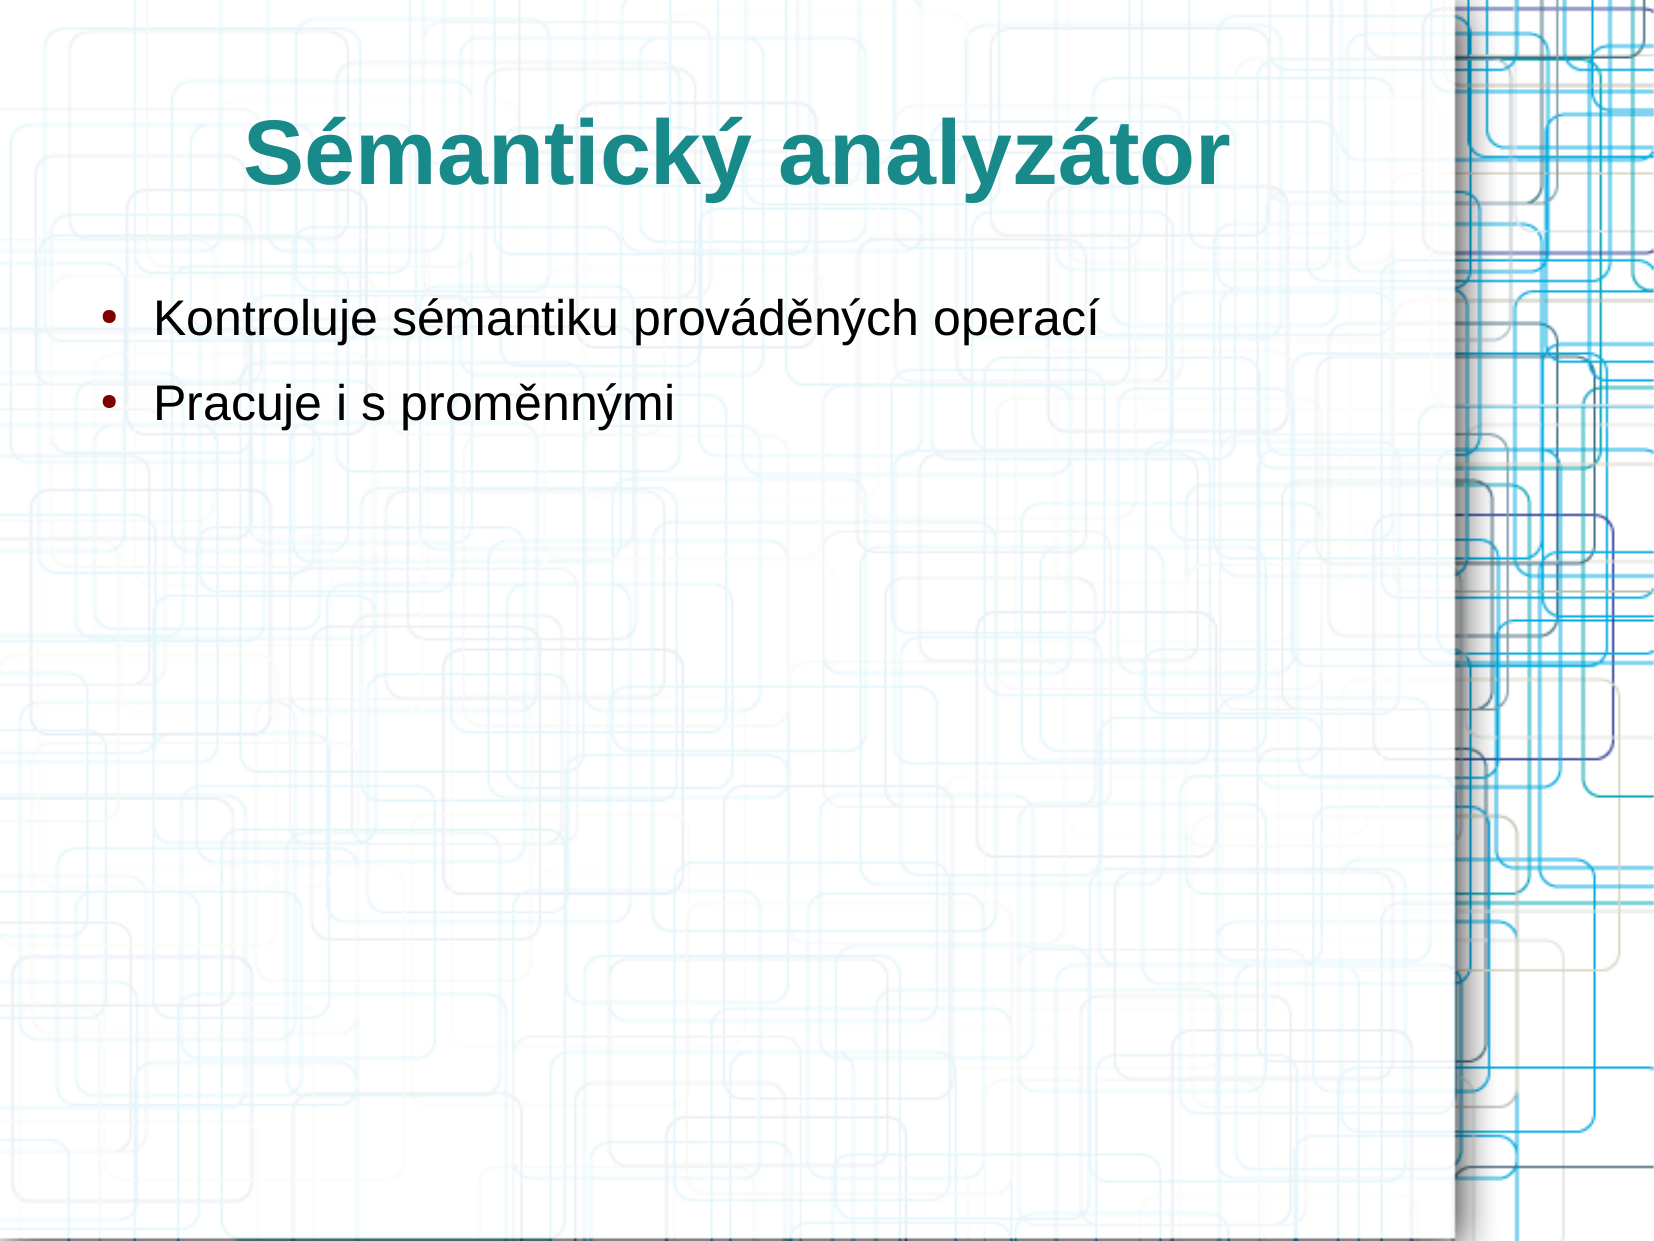

# Sémantický analyzátor
Kontroluje sémantiku prováděných operací
Pracuje i s proměnnými